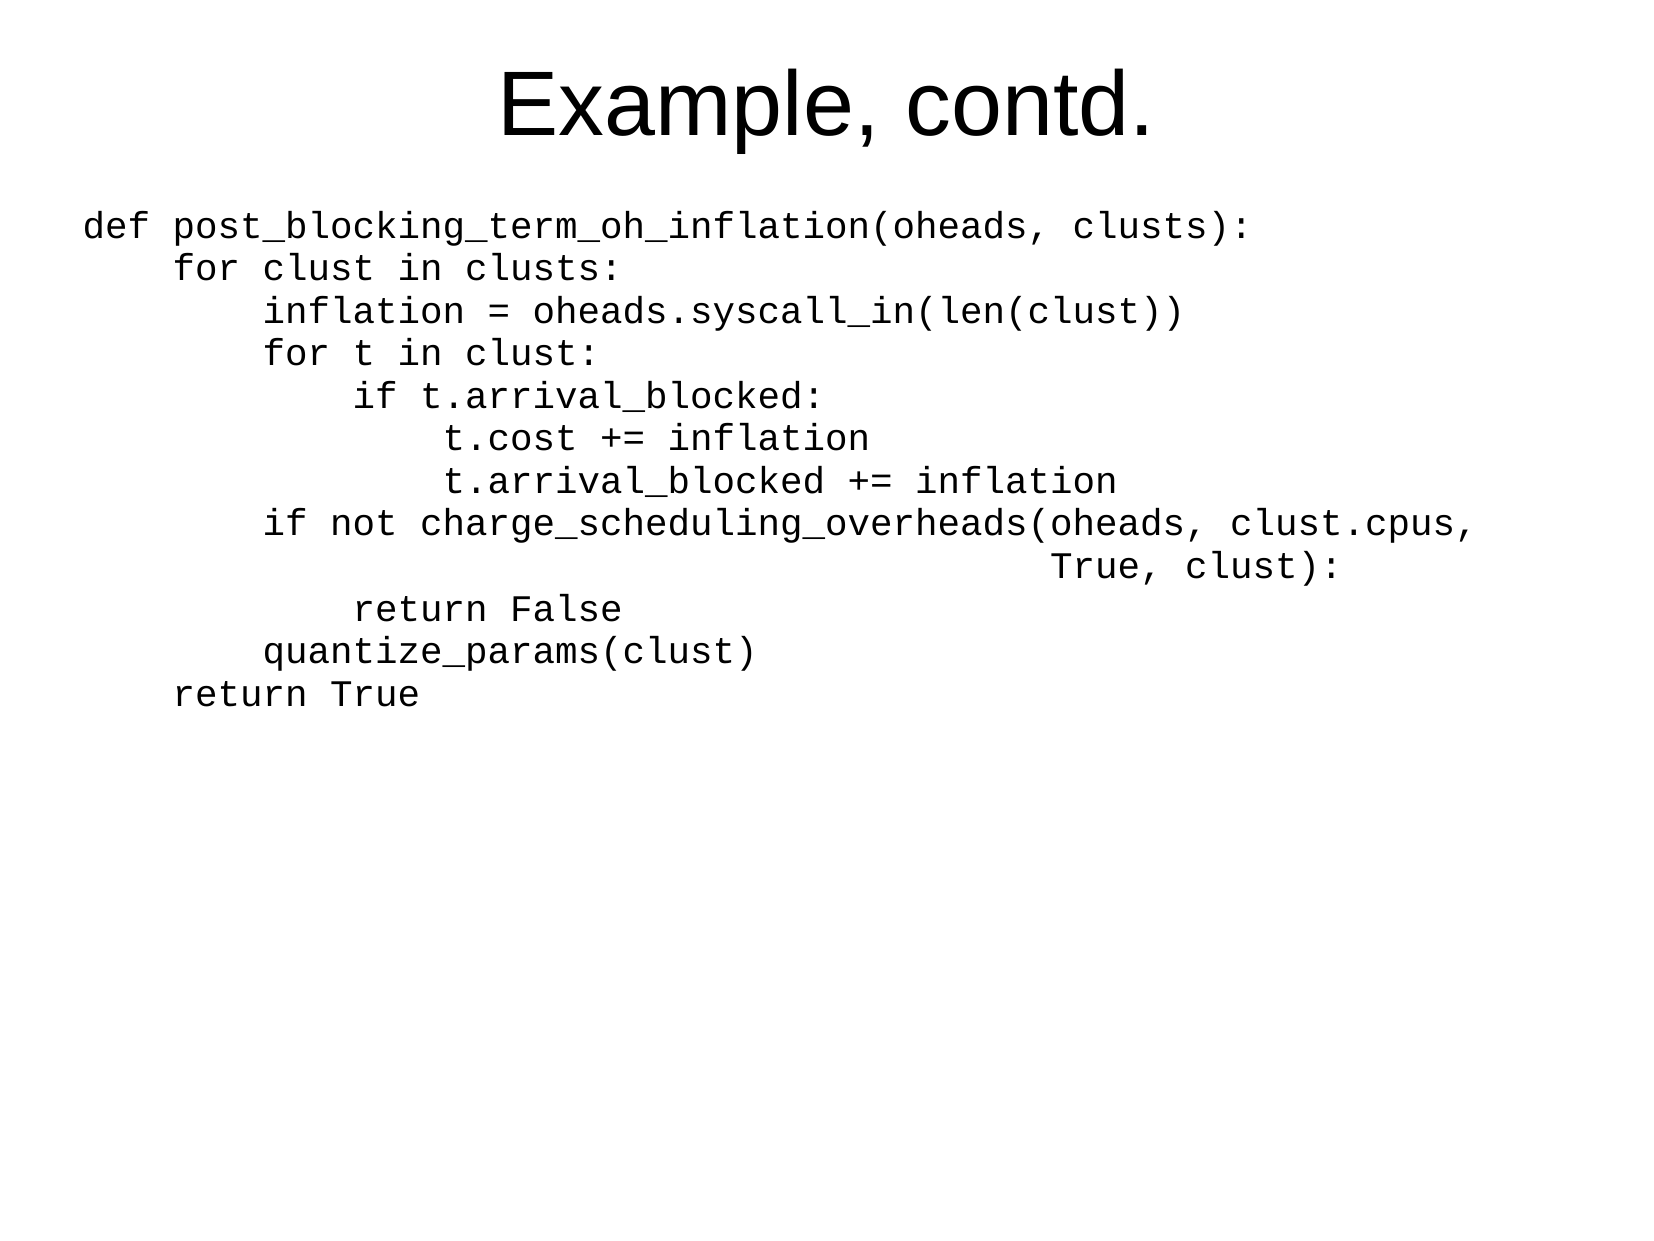

# Example, contd.
def post_blocking_term_oh_inflation(oheads, clusts):
 for clust in clusts:
 inflation = oheads.syscall_in(len(clust))
 for t in clust:
 if t.arrival_blocked:
 t.cost += inflation
 t.arrival_blocked += inflation
 if not charge_scheduling_overheads(oheads, clust.cpus,
 True, clust):
 return False
 quantize_params(clust)
 return True